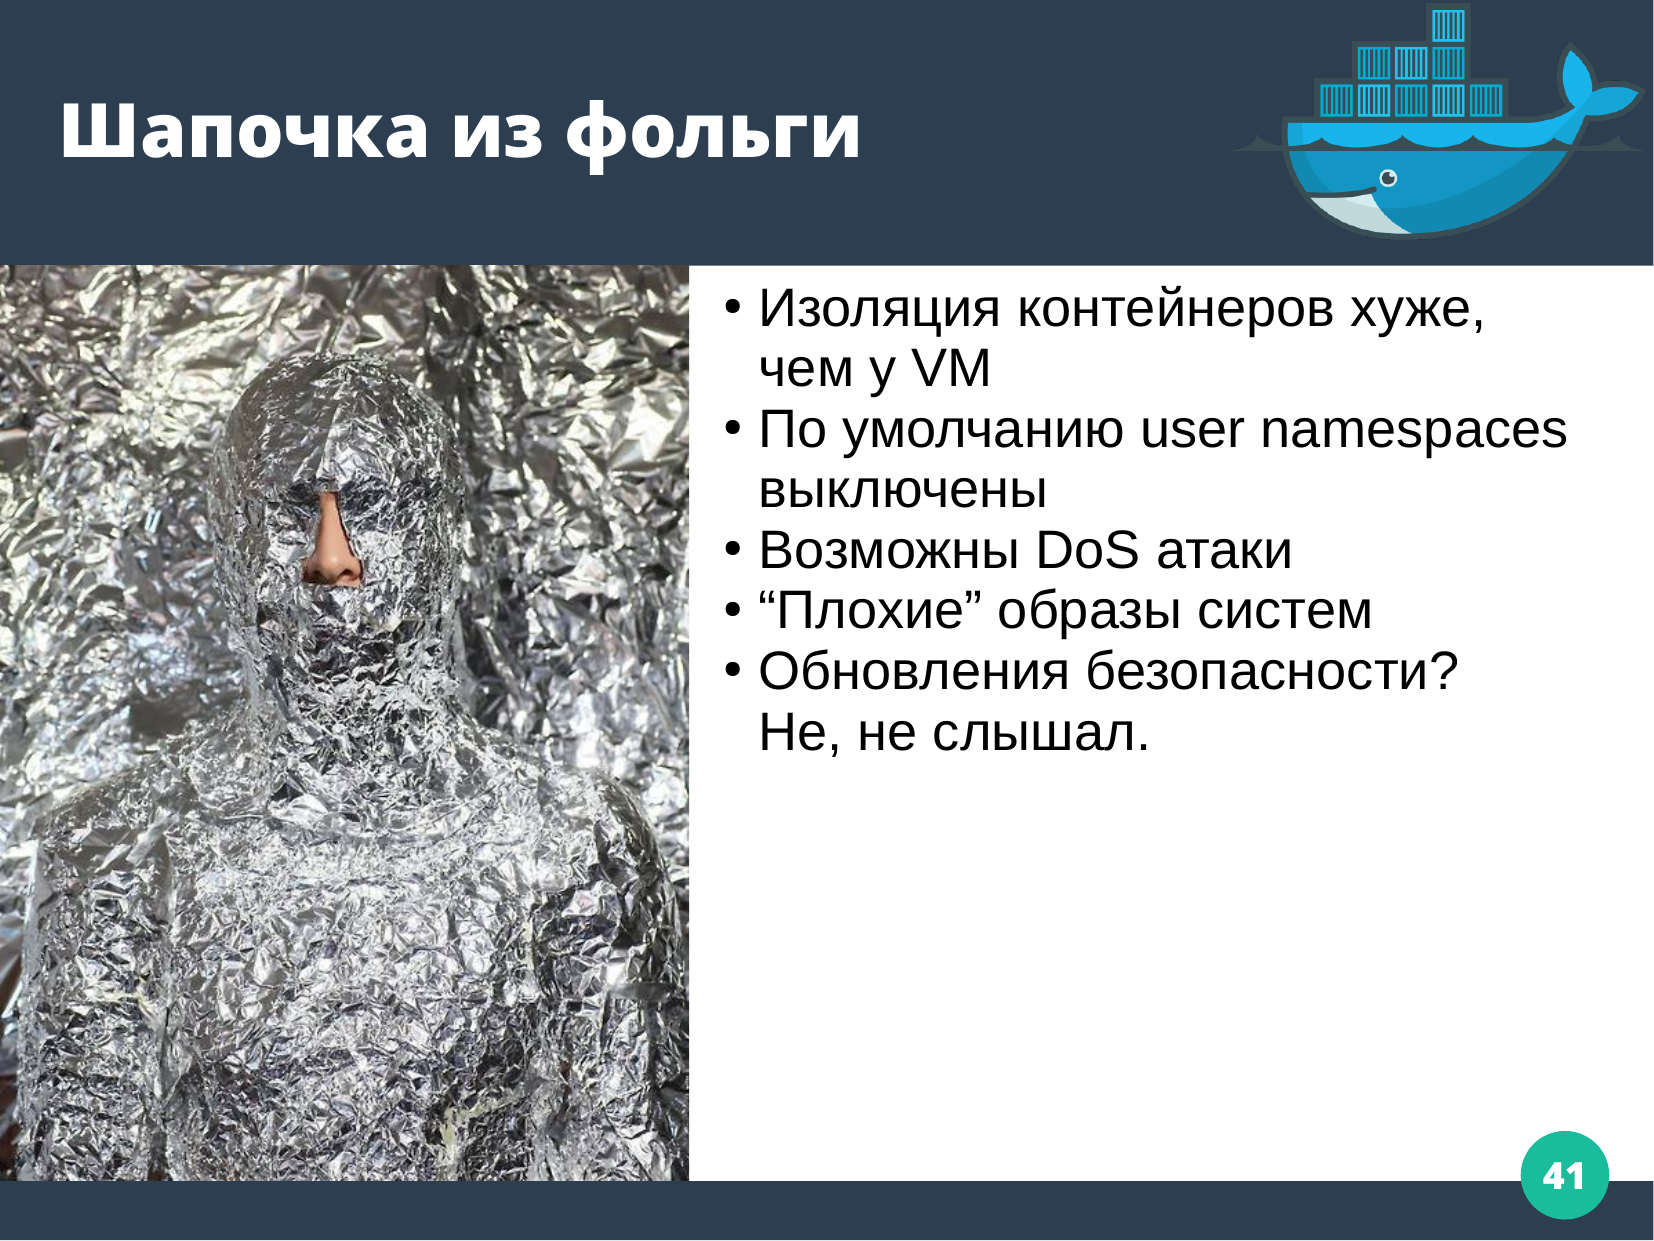

# Шапочка из фольги
Изоляция контейнеров хуже, чем у VM
По умолчанию user namespaces выключены
Возможны DoS атаки
“Плохие” образы систем
Обновления безопасности?
Не, не слышал.
41